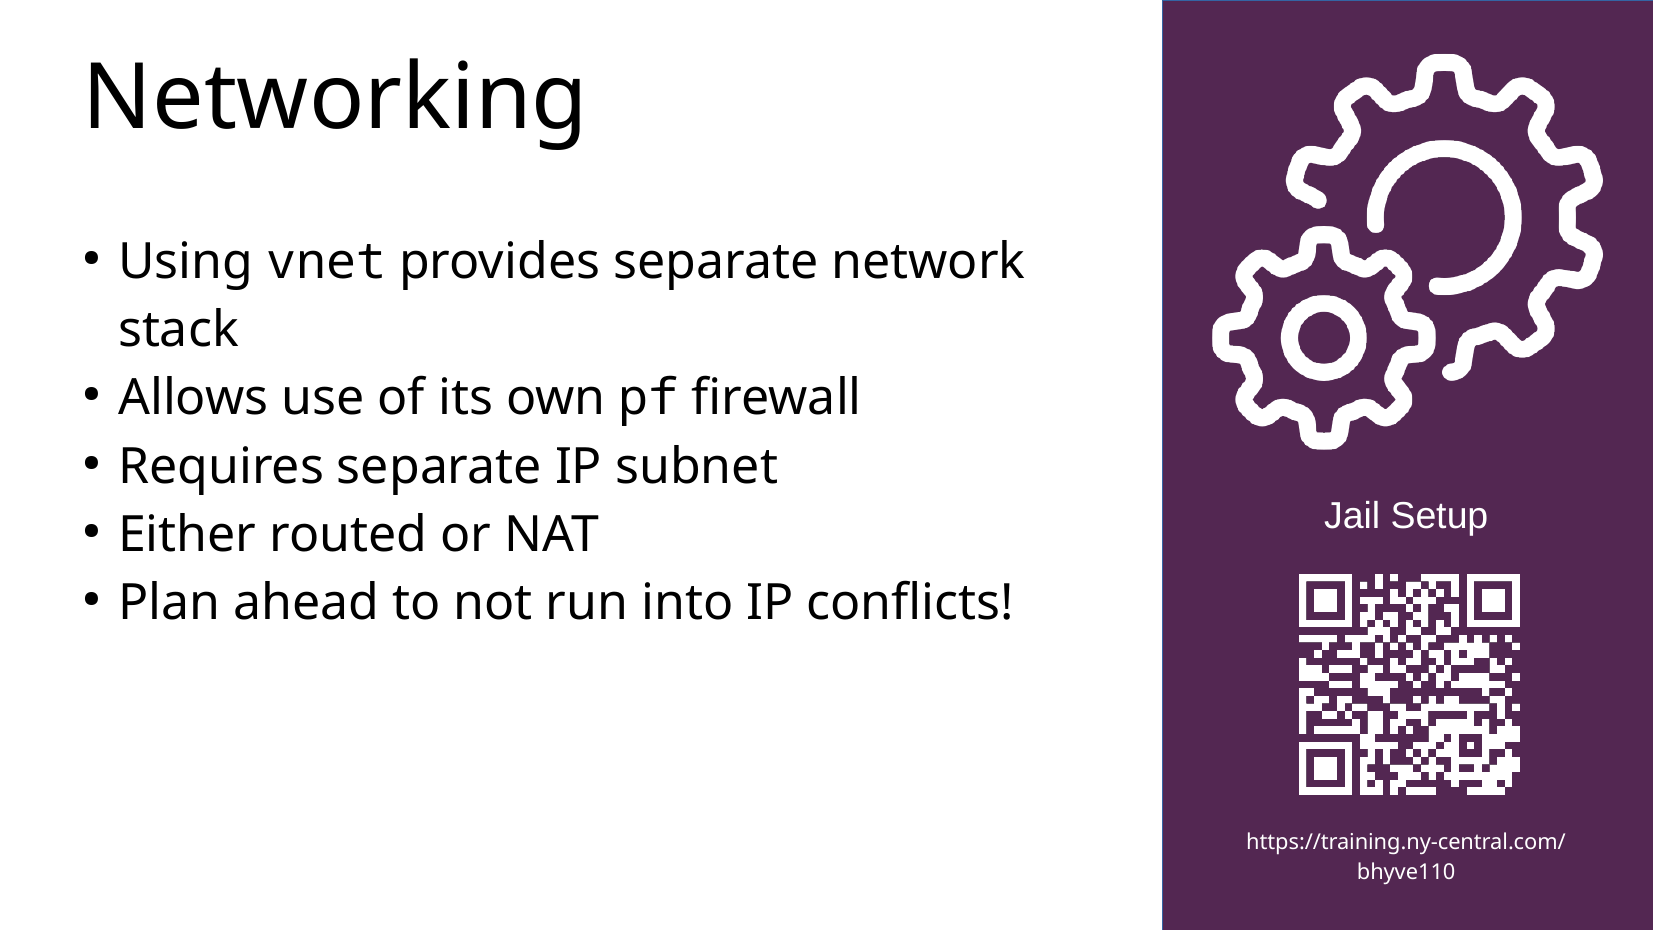

# Networking
Using vnet provides separate network stack
Allows use of its own pf firewall
Requires separate IP subnet
Either routed or NAT
Plan ahead to not run into IP conflicts!
Jail Setup
https://training.ny-central.com/bhyve110